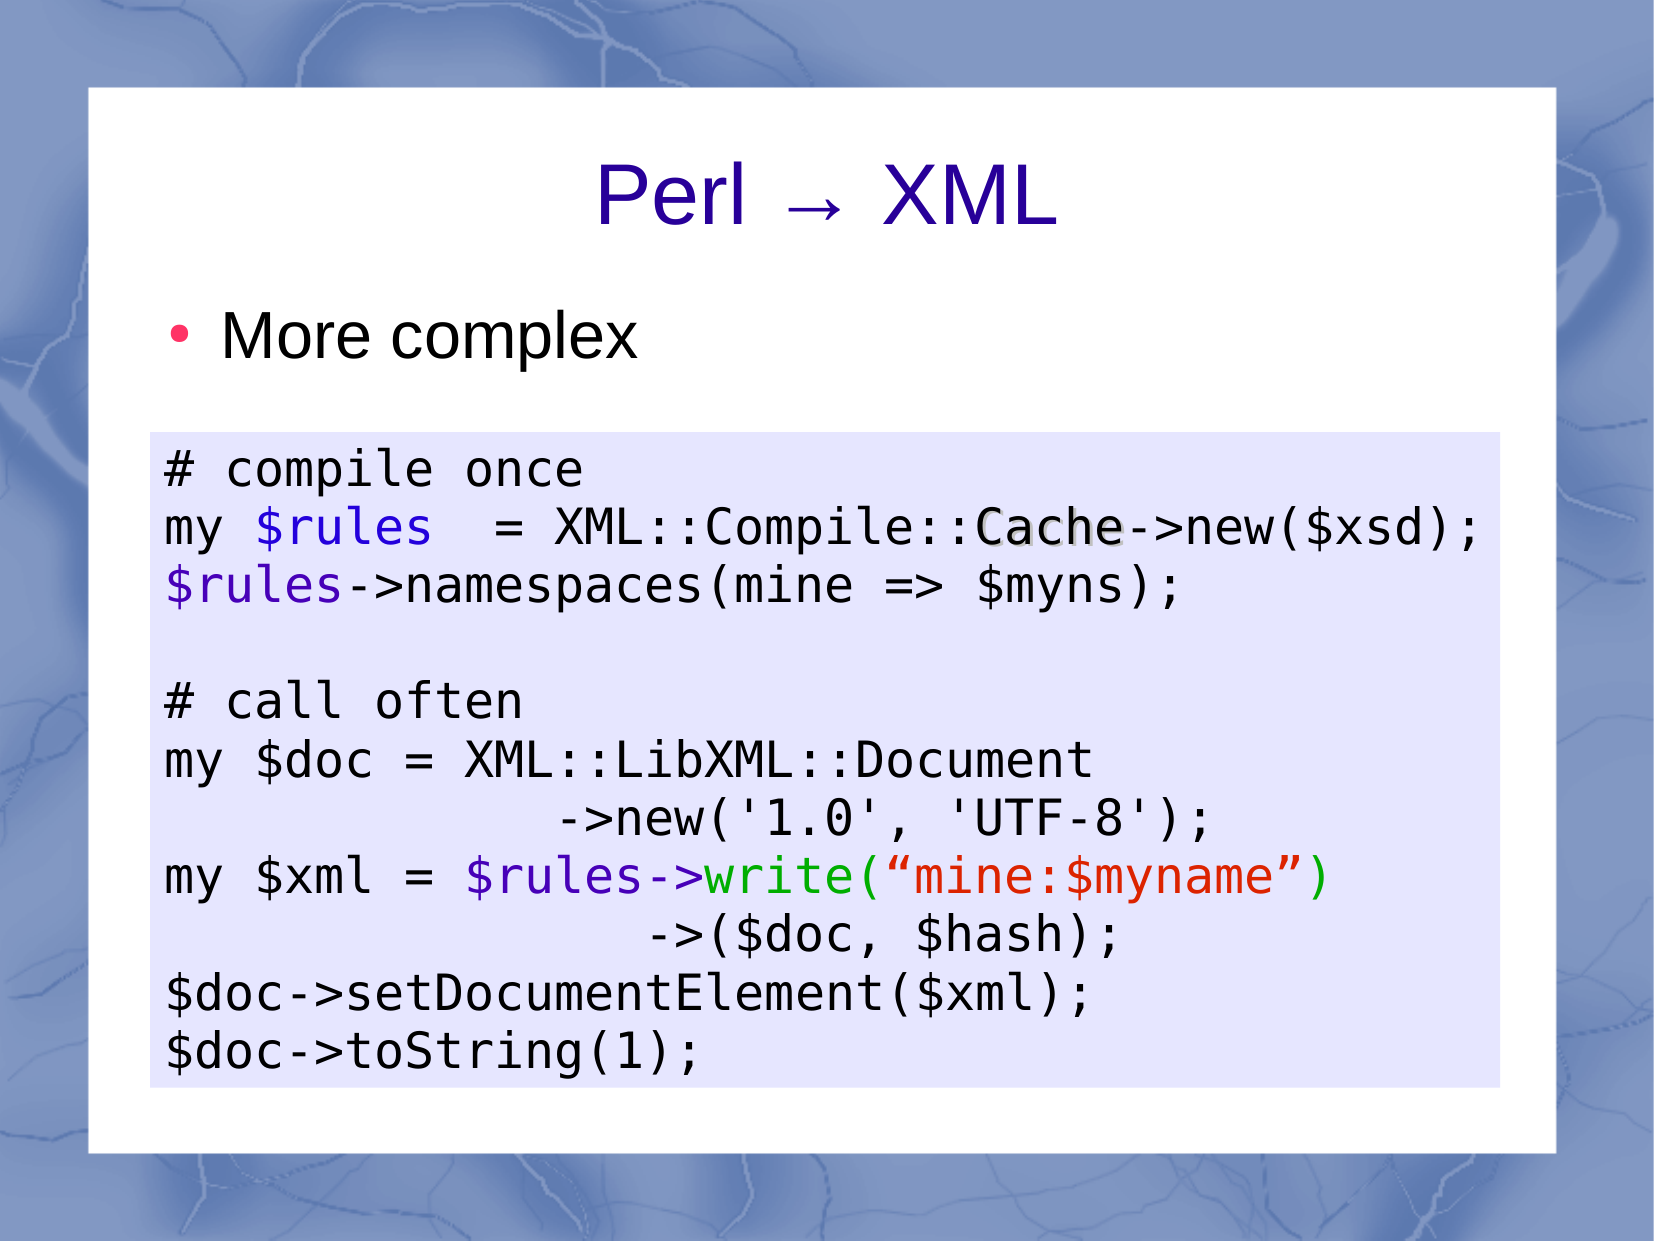

# Perl → XML
More complex
# compile once
my $rules = XML::Compile::Cache->new($xsd);
$rules->namespaces(mine => $myns);
# call often
my $doc = XML::LibXML::Document
 ->new('1.0', 'UTF-8');
my $xml = $rules->write(“mine:$myname”)
 ->($doc, $hash);
$doc->setDocumentElement($xml);
$doc->toString(1);